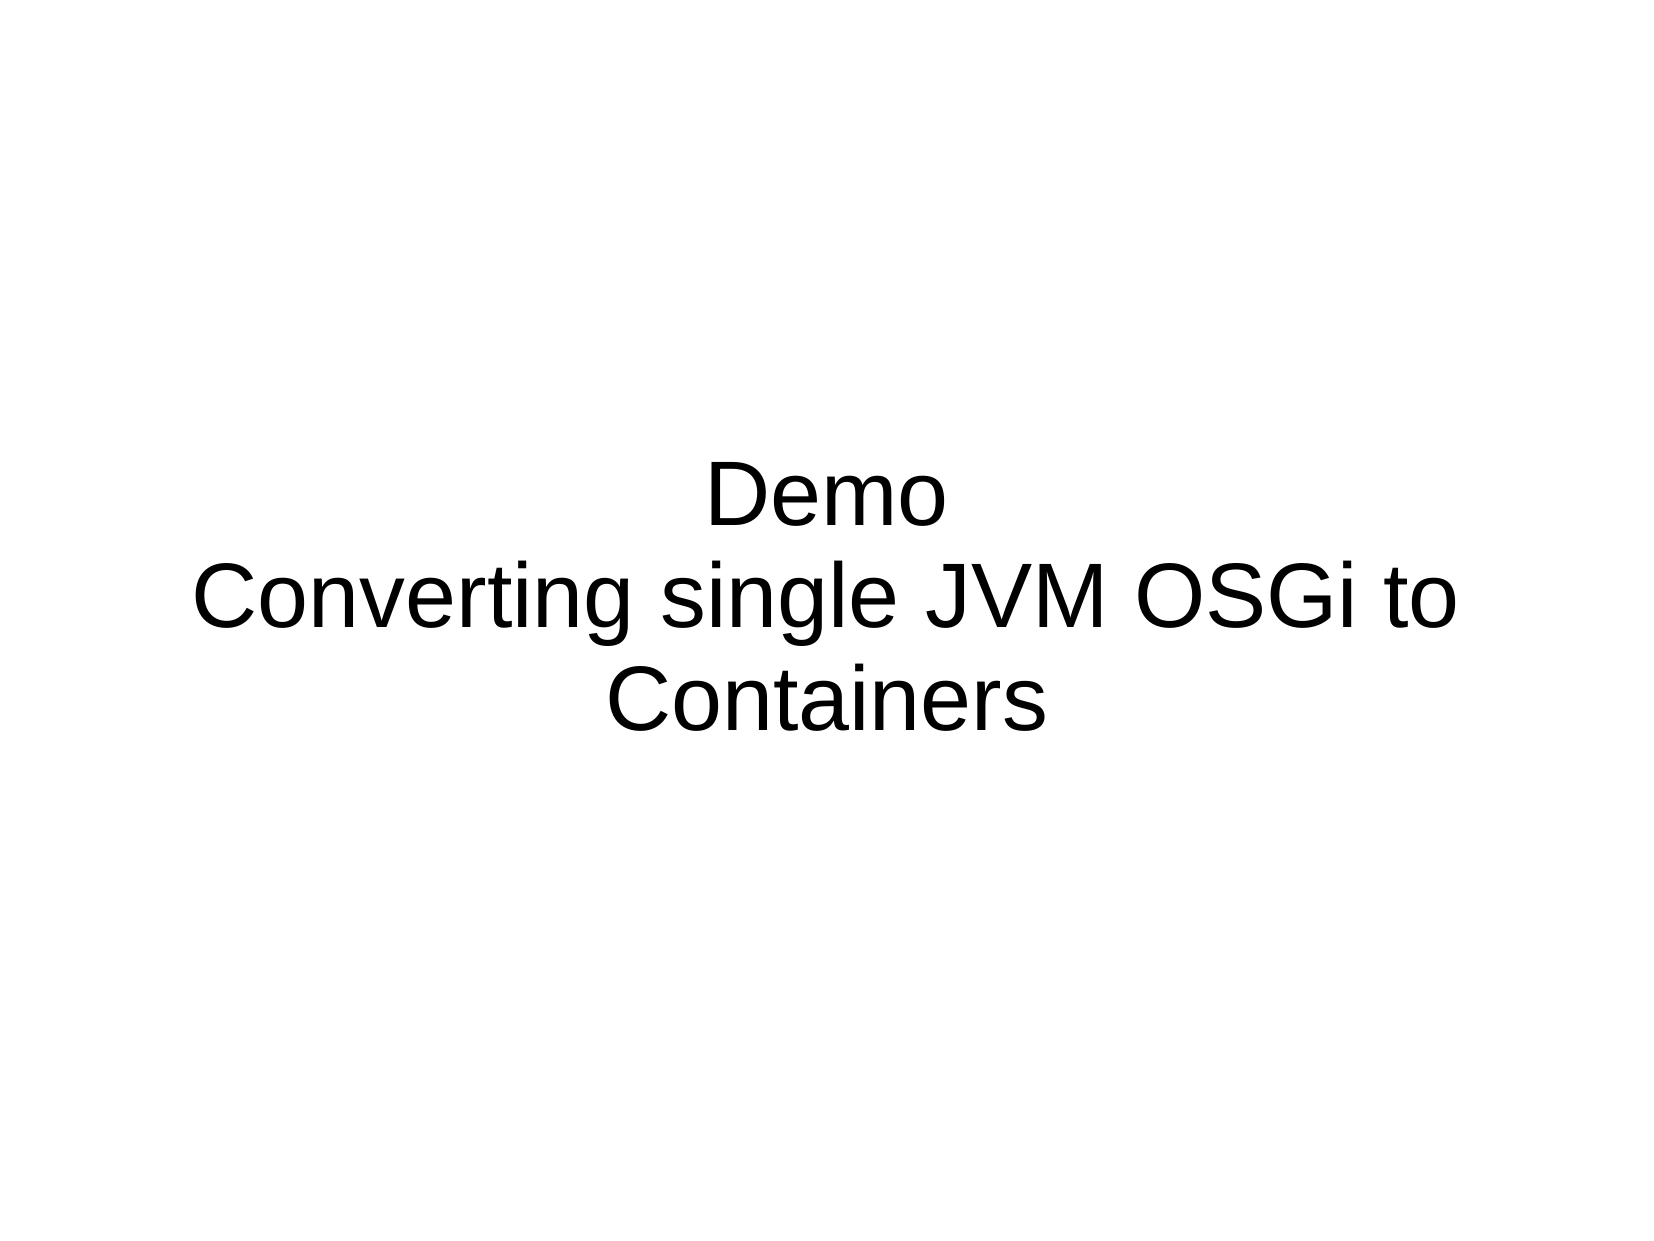

# Demo Converting single JVM OSGi to Containers